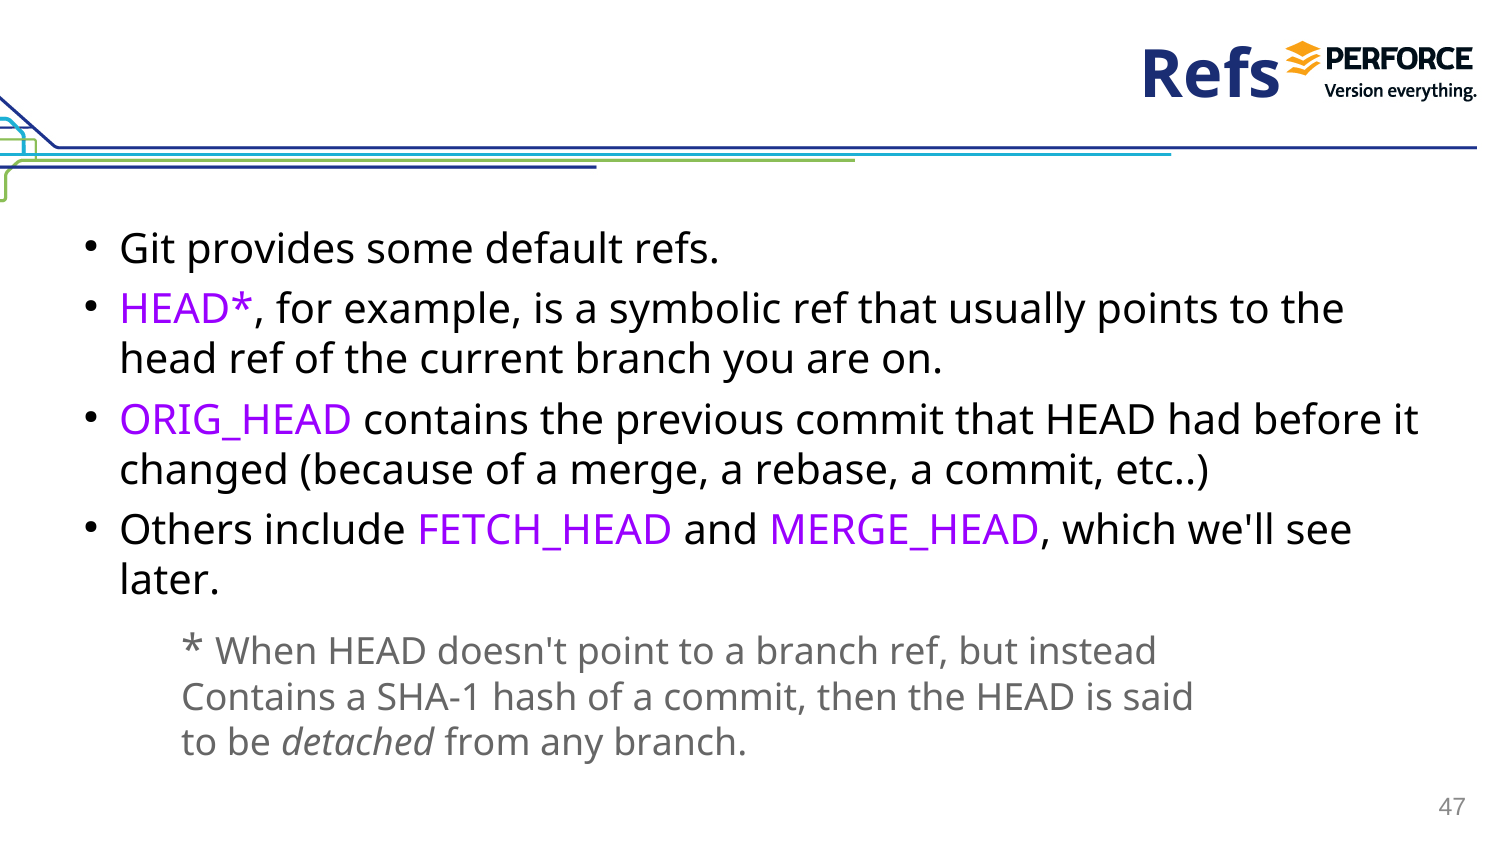

# Refs
Git provides some default refs.
HEAD*, for example, is a symbolic ref that usually points to the head ref of the current branch you are on.
ORIG_HEAD contains the previous commit that HEAD had before it changed (because of a merge, a rebase, a commit, etc..)
Others include FETCH_HEAD and MERGE_HEAD, which we'll see later.
* When HEAD doesn't point to a branch ref, but instead
Contains a SHA-1 hash of a commit, then the HEAD is said
to be detached from any branch.